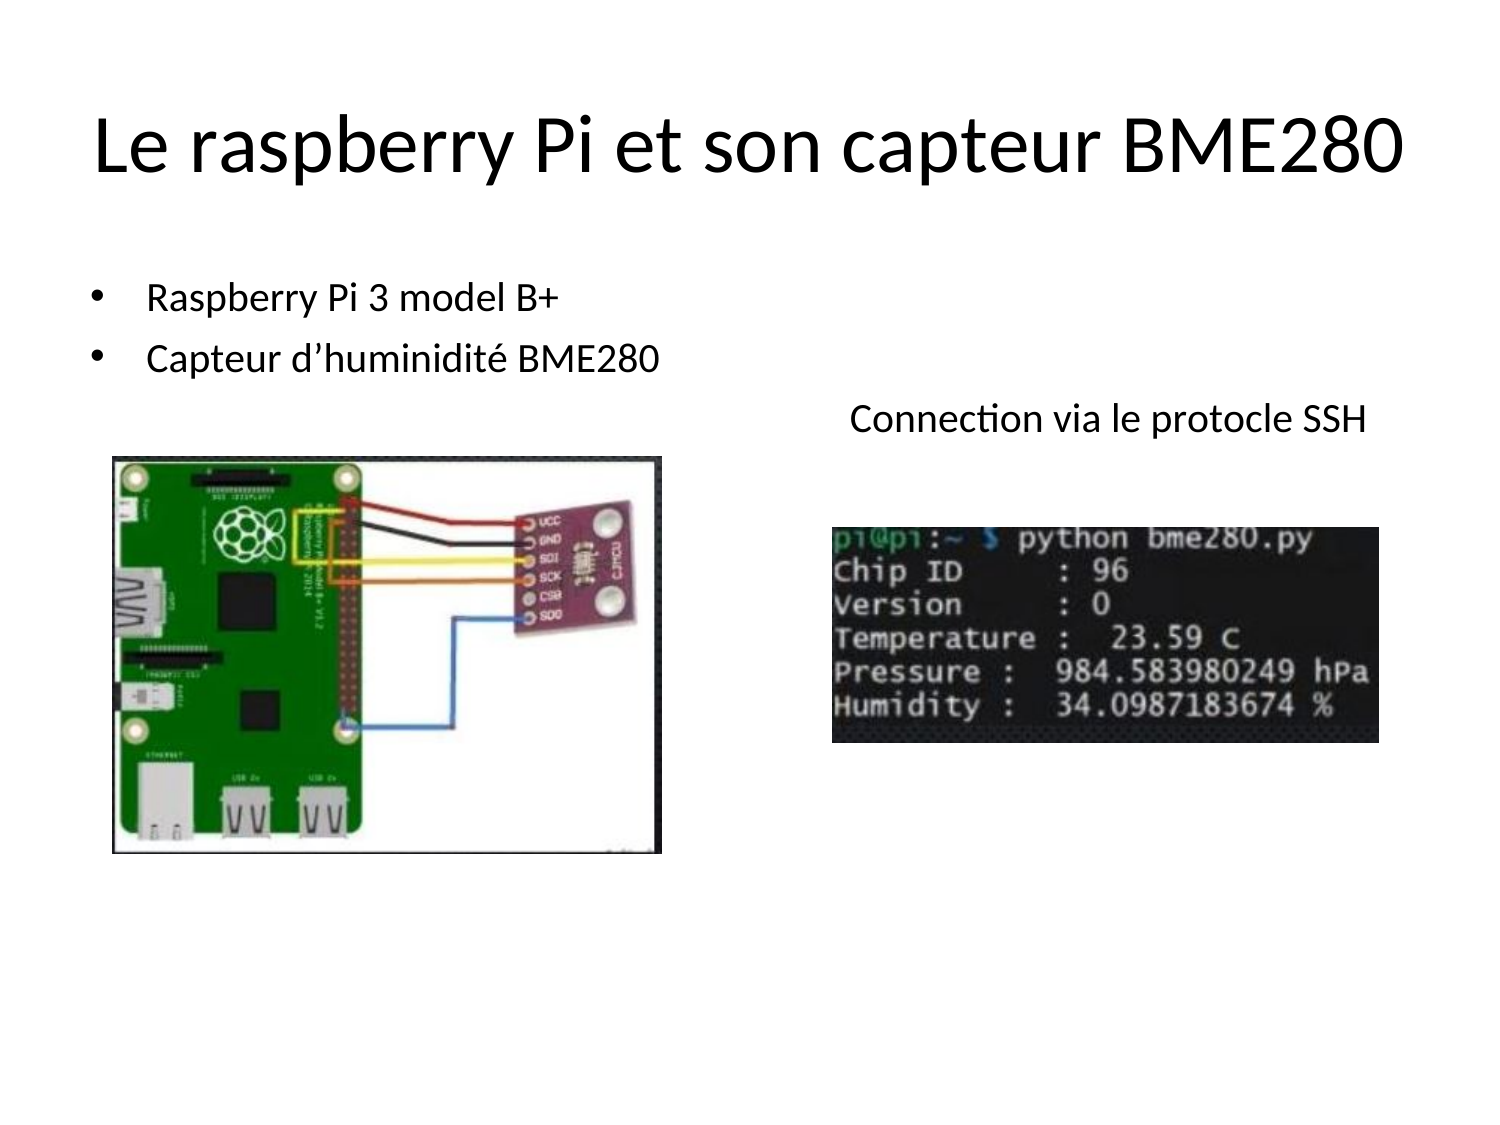

# Le raspberry Pi et son capteur BME280
Raspberry Pi 3 model B+
Capteur d’huminidité BME280
 Connection via le protocle SSH